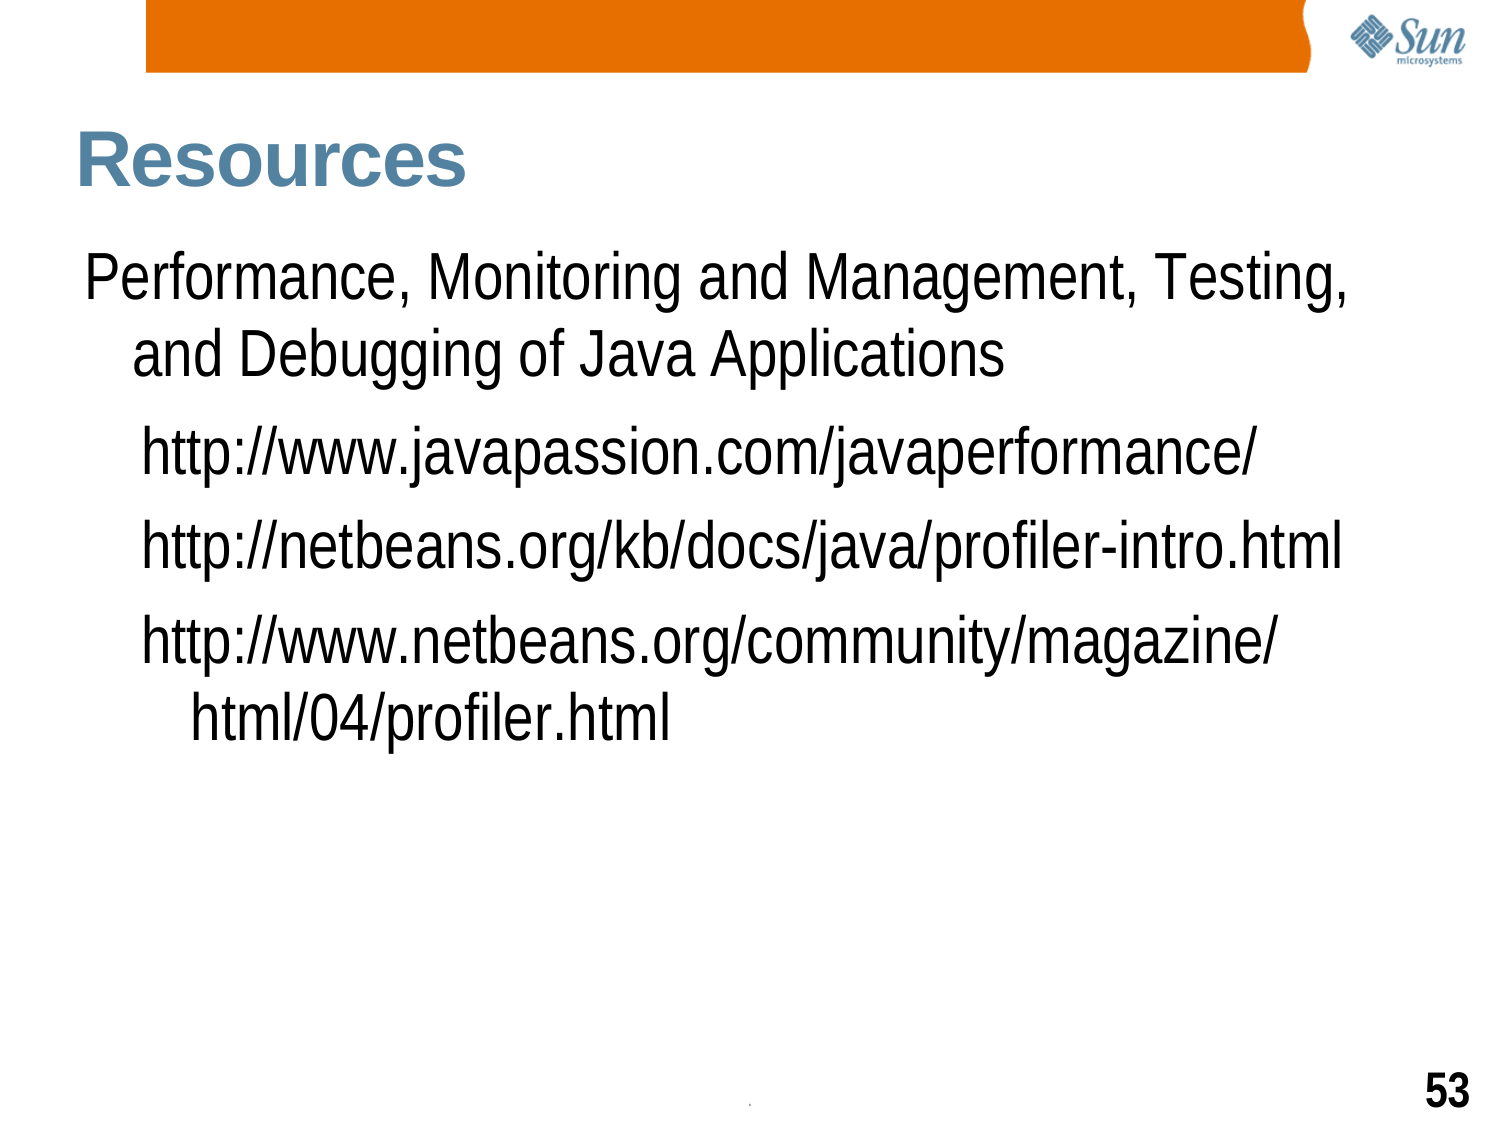

# Resources
Performance, Monitoring and Management, Testing, and Debugging of Java Applications
http://www.javapassion.com/javaperformance/
http://netbeans.org/kb/docs/java/profiler-intro.html
http://www.netbeans.org/community/magazine/html/04/profiler.html